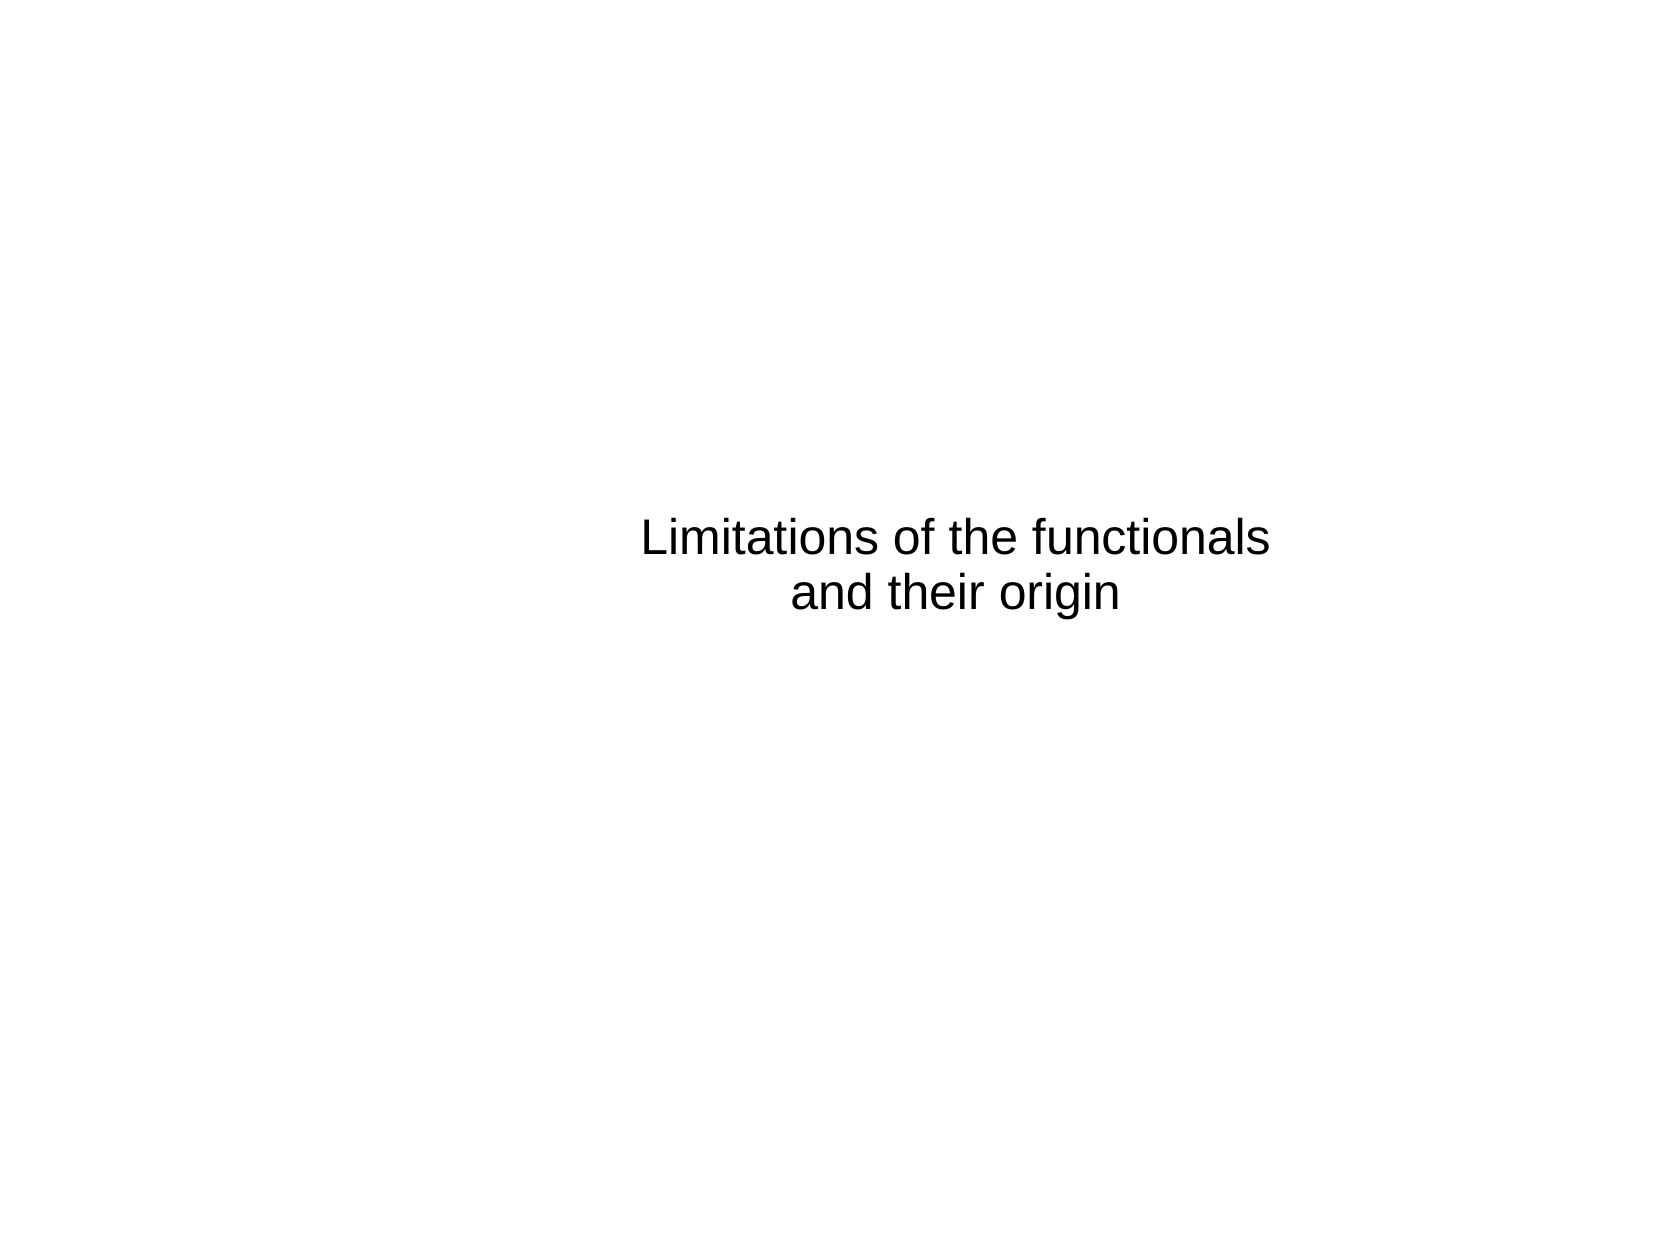

Limitations of the functionals
and their origin